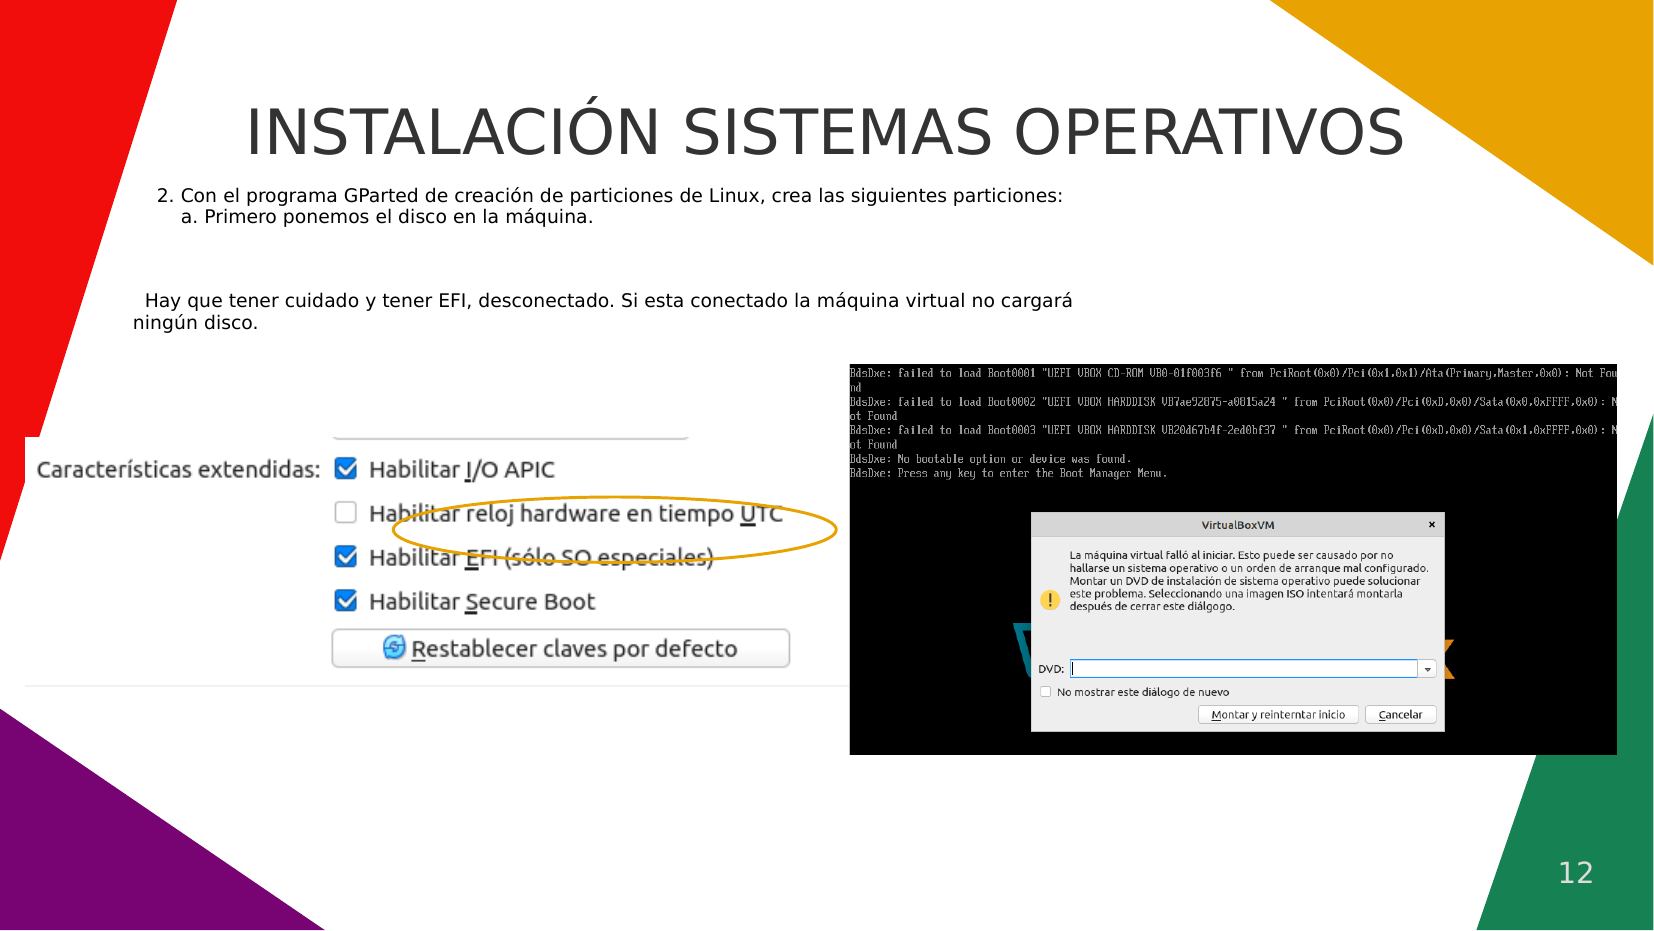

# INSTALACIÓN SISTEMAS OPERATIVOS
 2. Con el programa GParted de creación de particiones de Linux, crea las siguientes particiones:
 a. Primero ponemos el disco en la máquina.
 Hay que tener cuidado y tener EFI, desconectado. Si esta conectado la máquina virtual no cargará ningún disco.
12